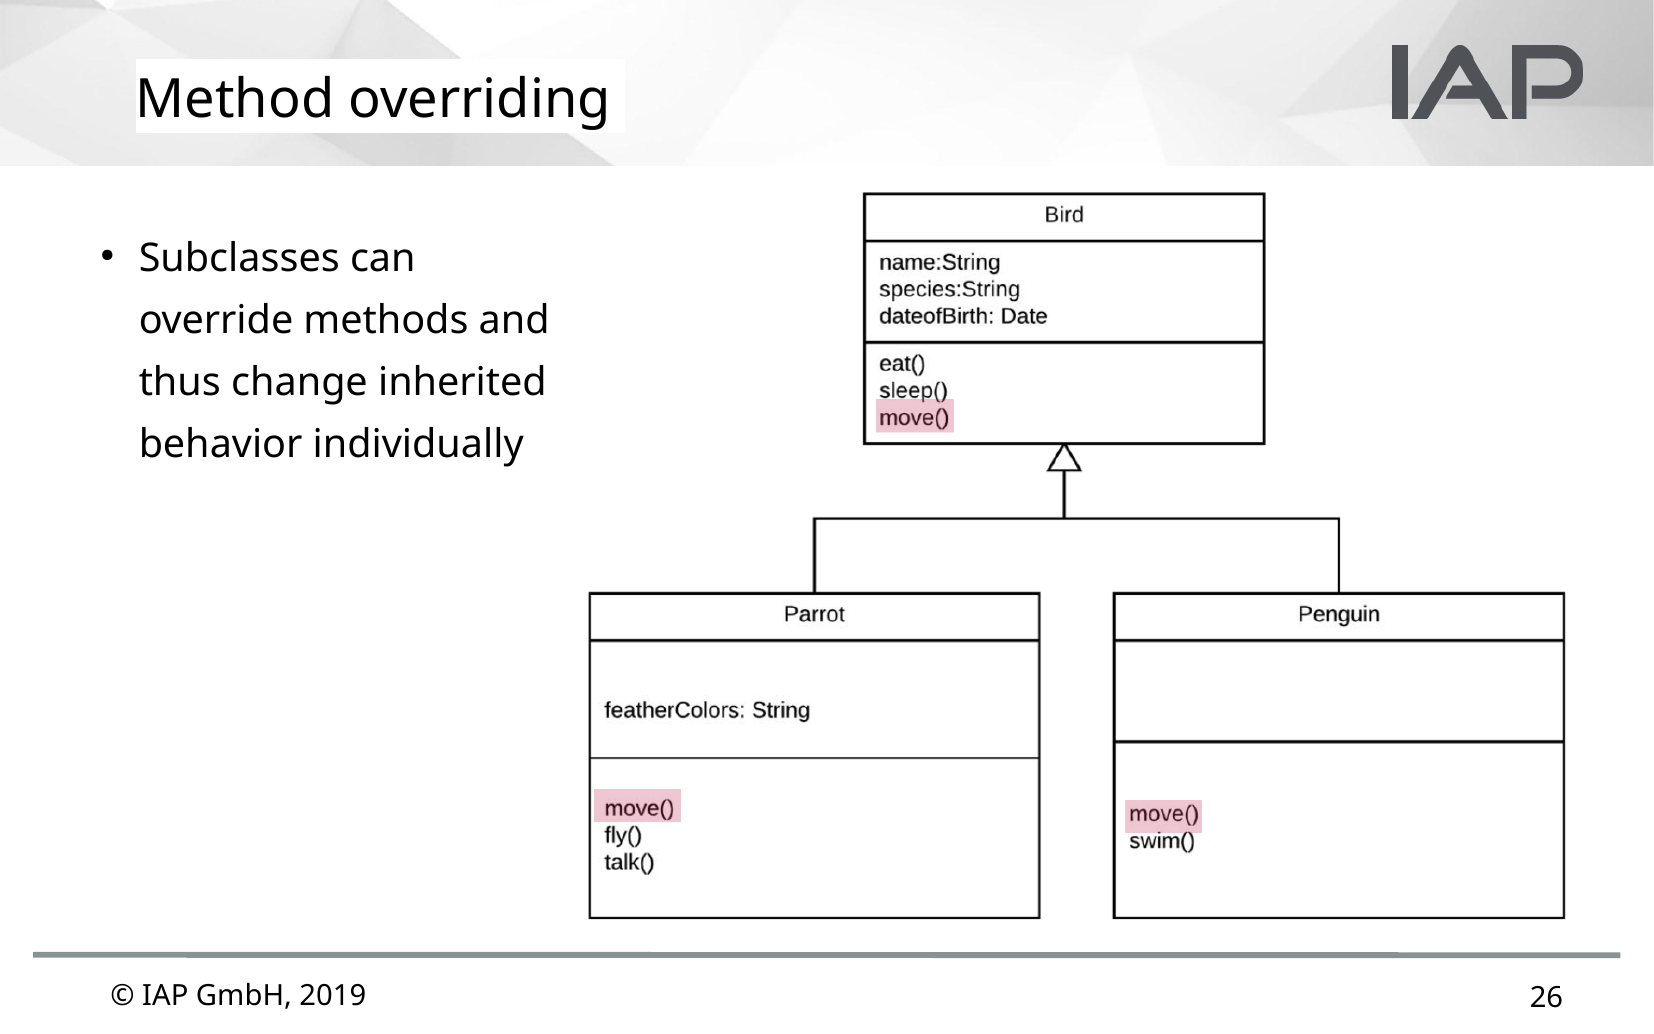

# Method overriding
Subclasses can override methods and thus change inherited behavior individually
© IAP GmbH, 2019
26